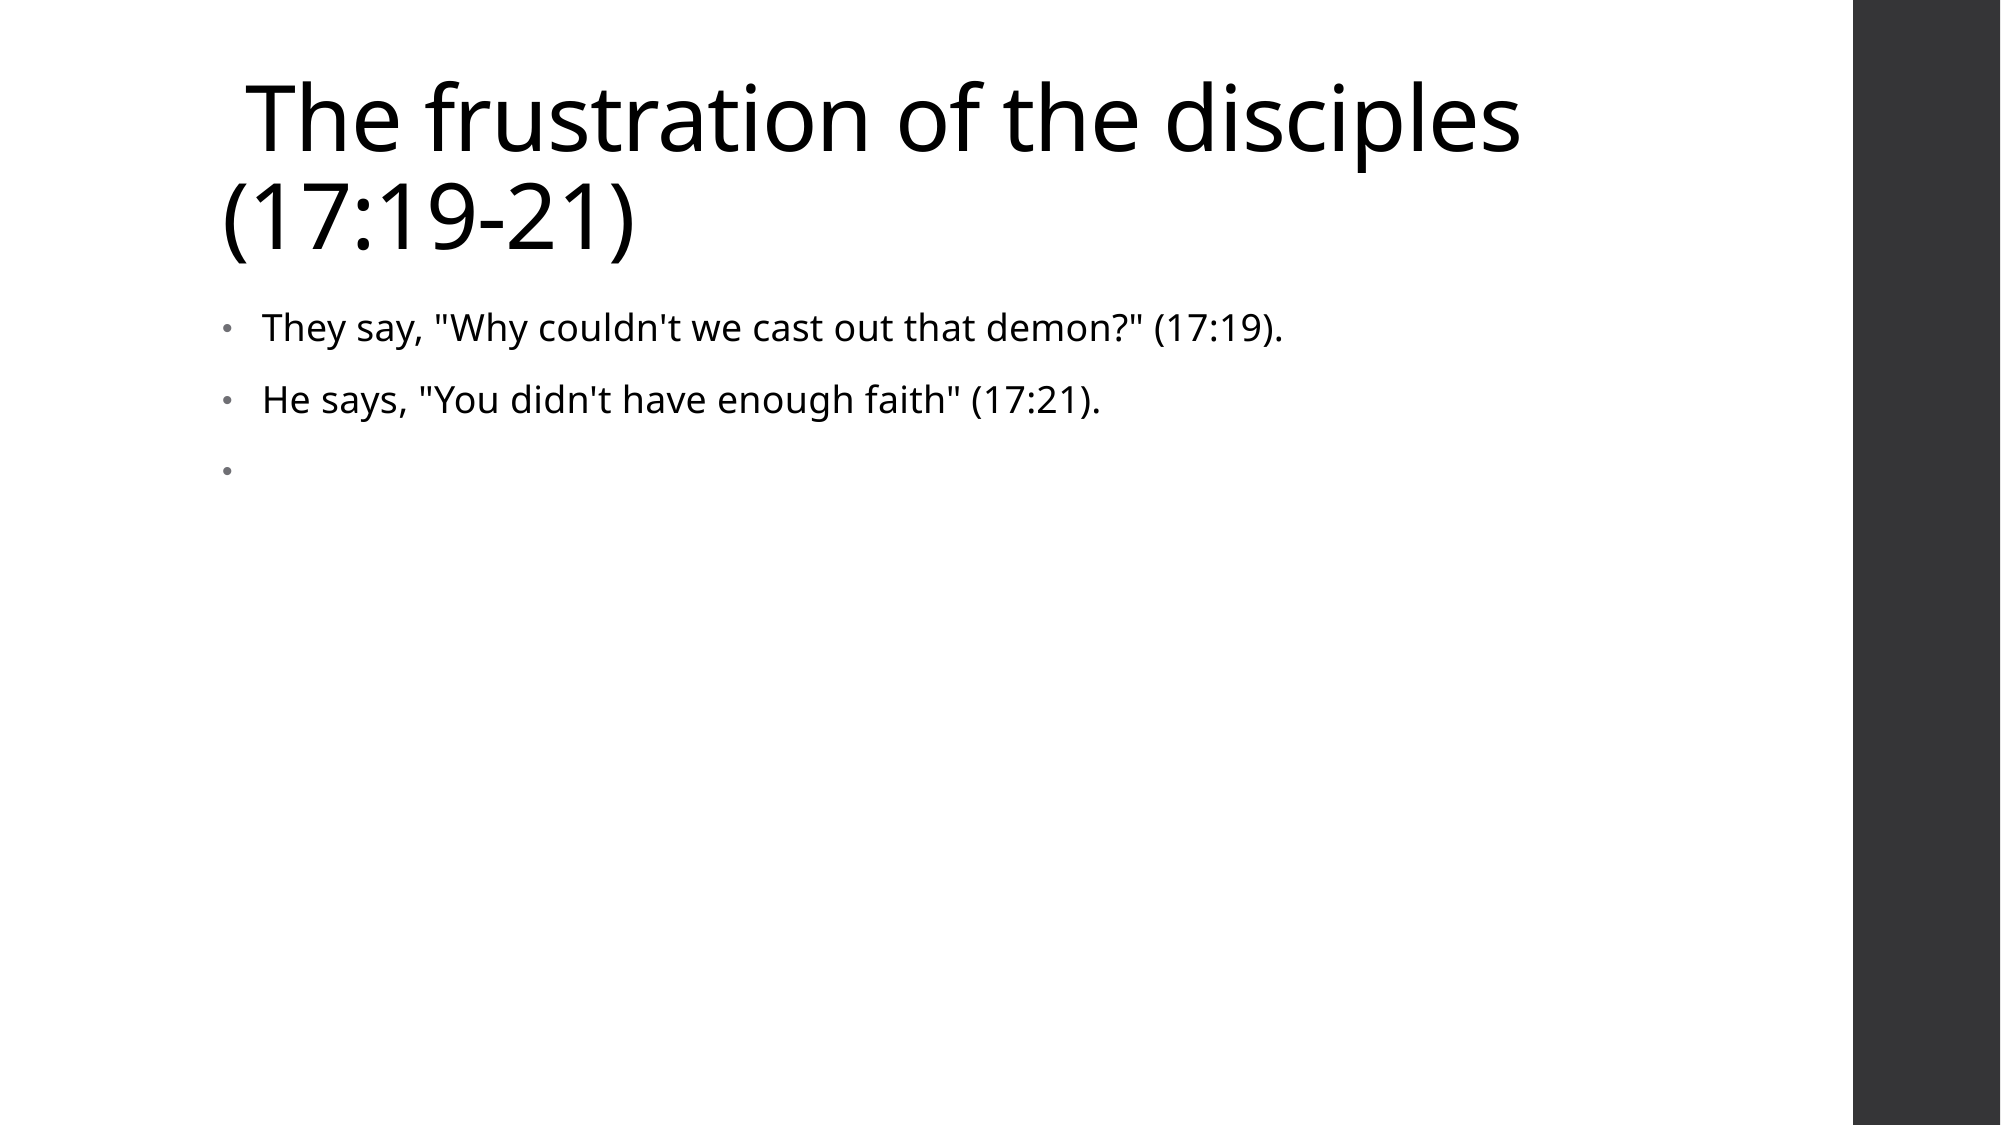

# The frustration of the disciples (17:19-21)
 They say, "Why couldn't we cast out that demon?" (17:19).
 He says, "You didn't have enough faith" (17:21).